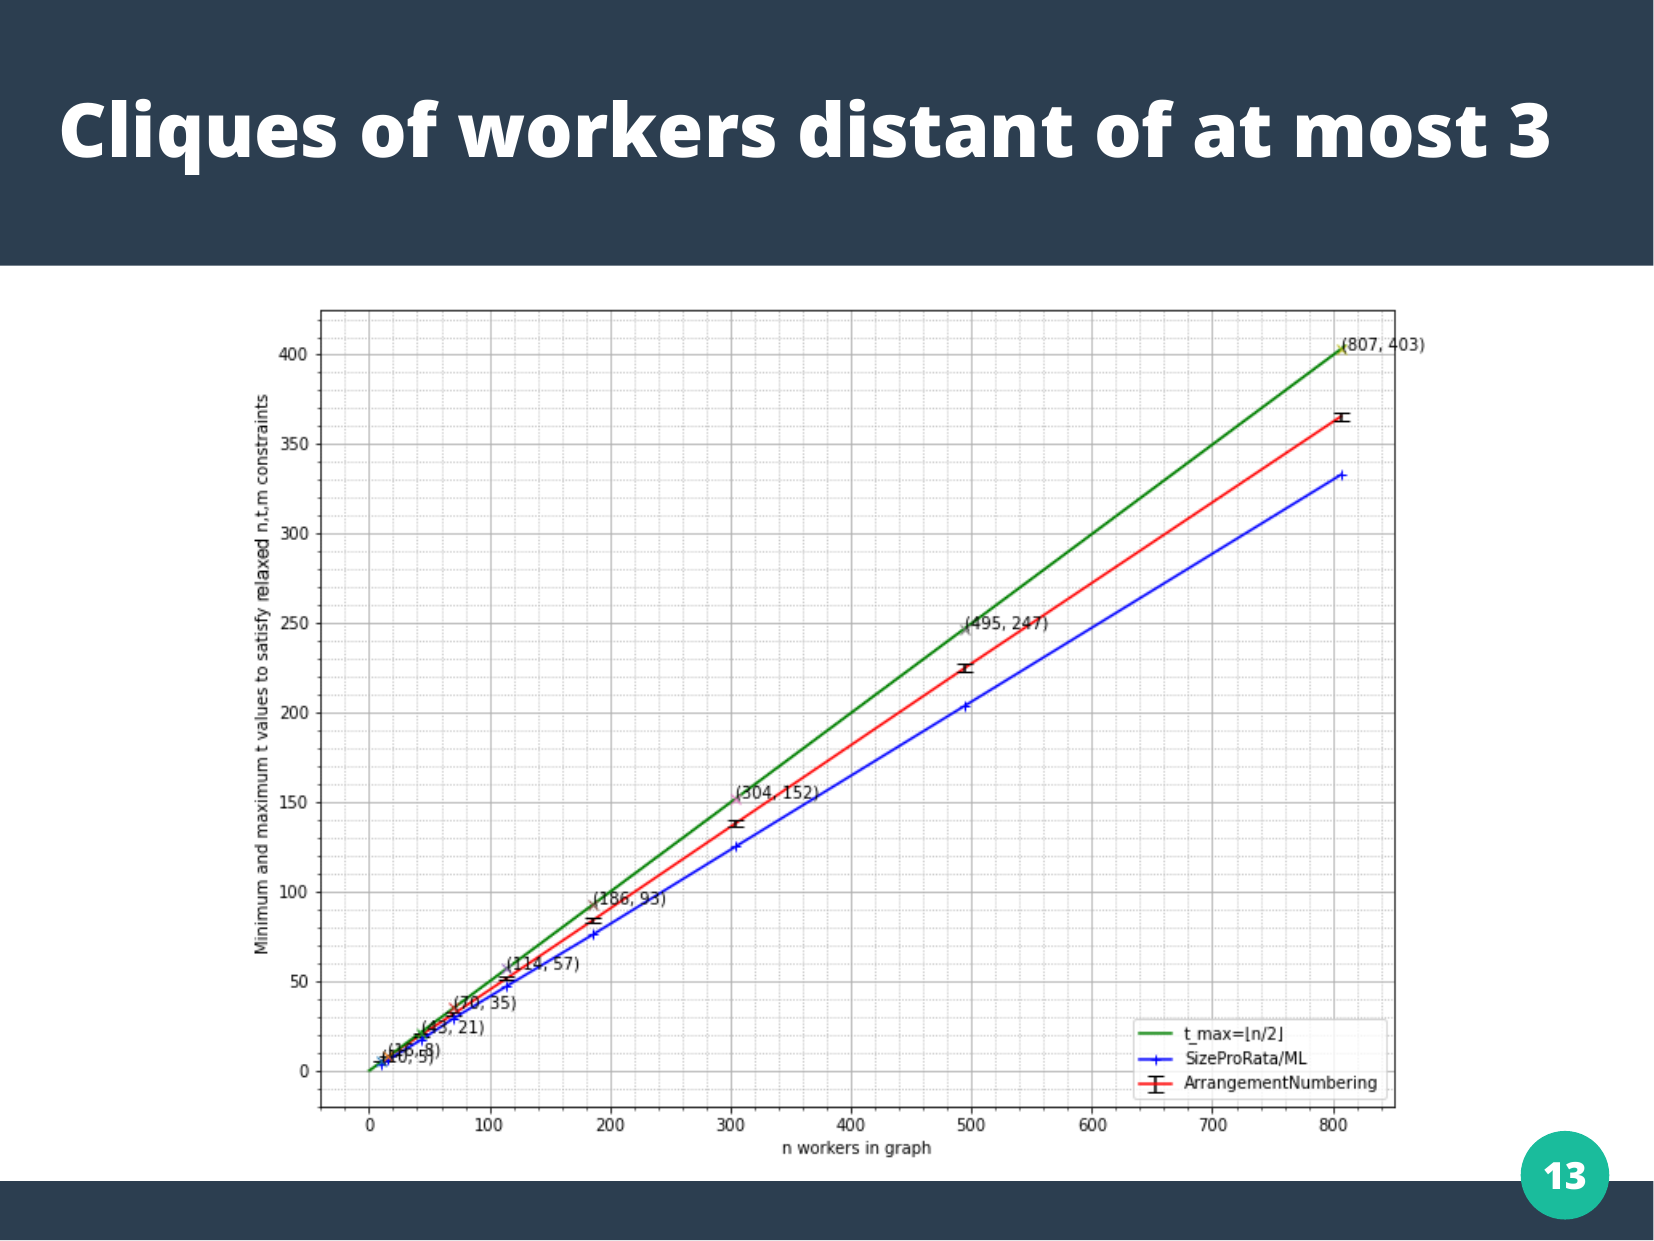

# Cliques of workers distant of at most 3
13